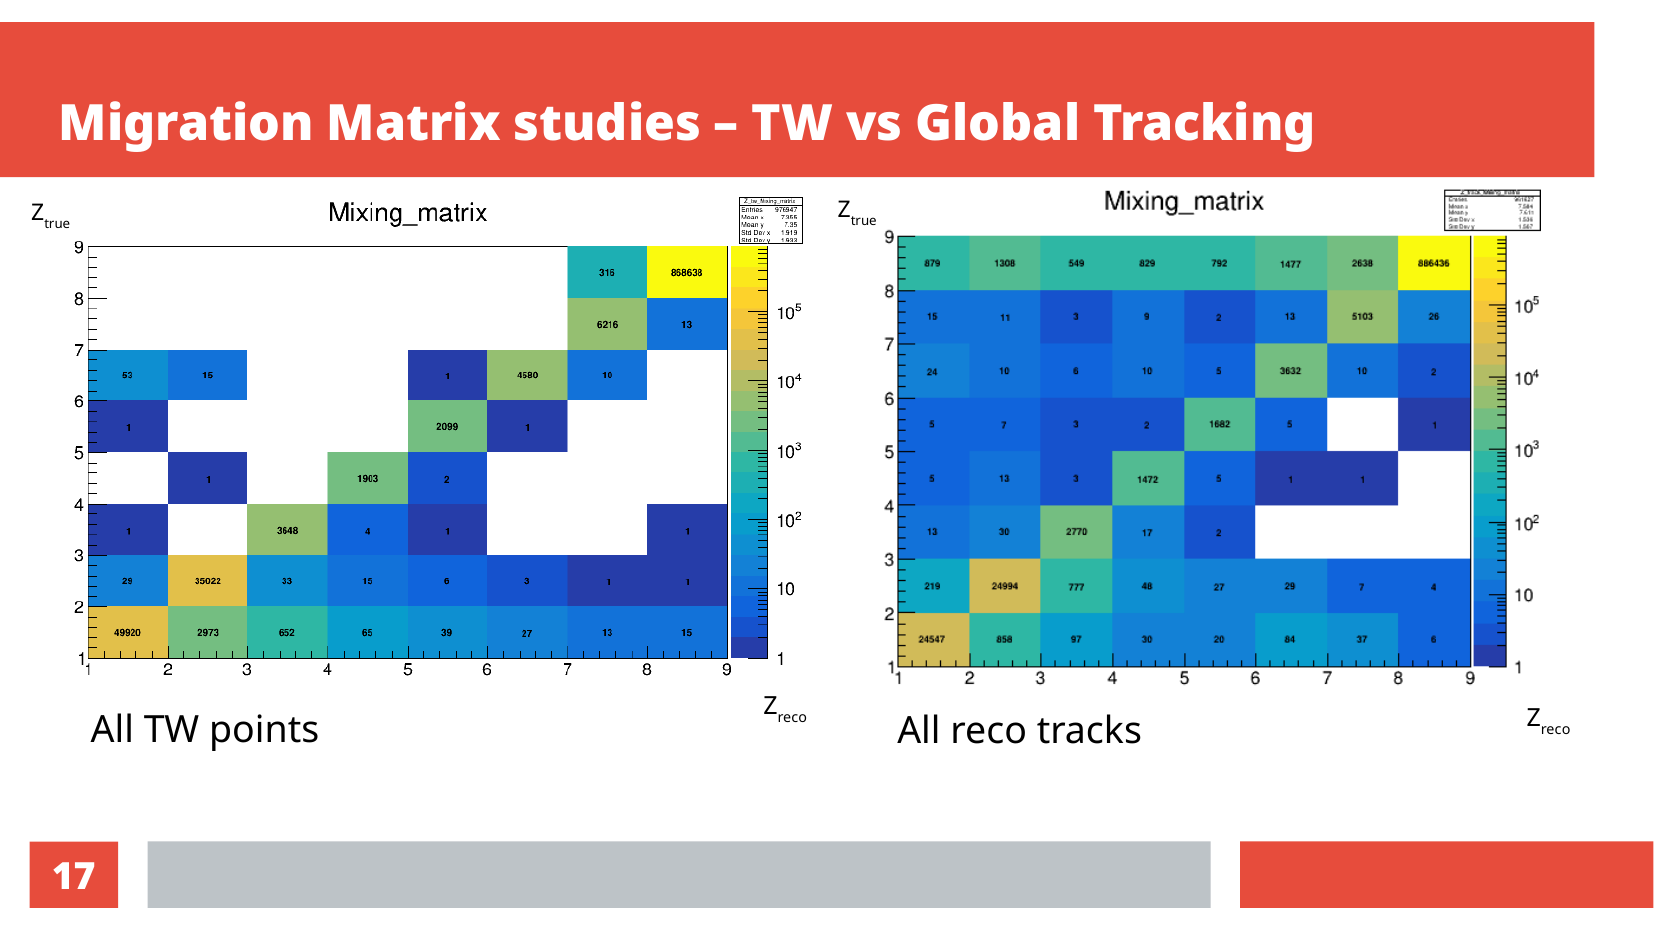

# Migration Matrix studies – TW vs Global Tracking
Ztrue
Ztrue
Zreco
Zreco
All TW points
All reco tracks
17